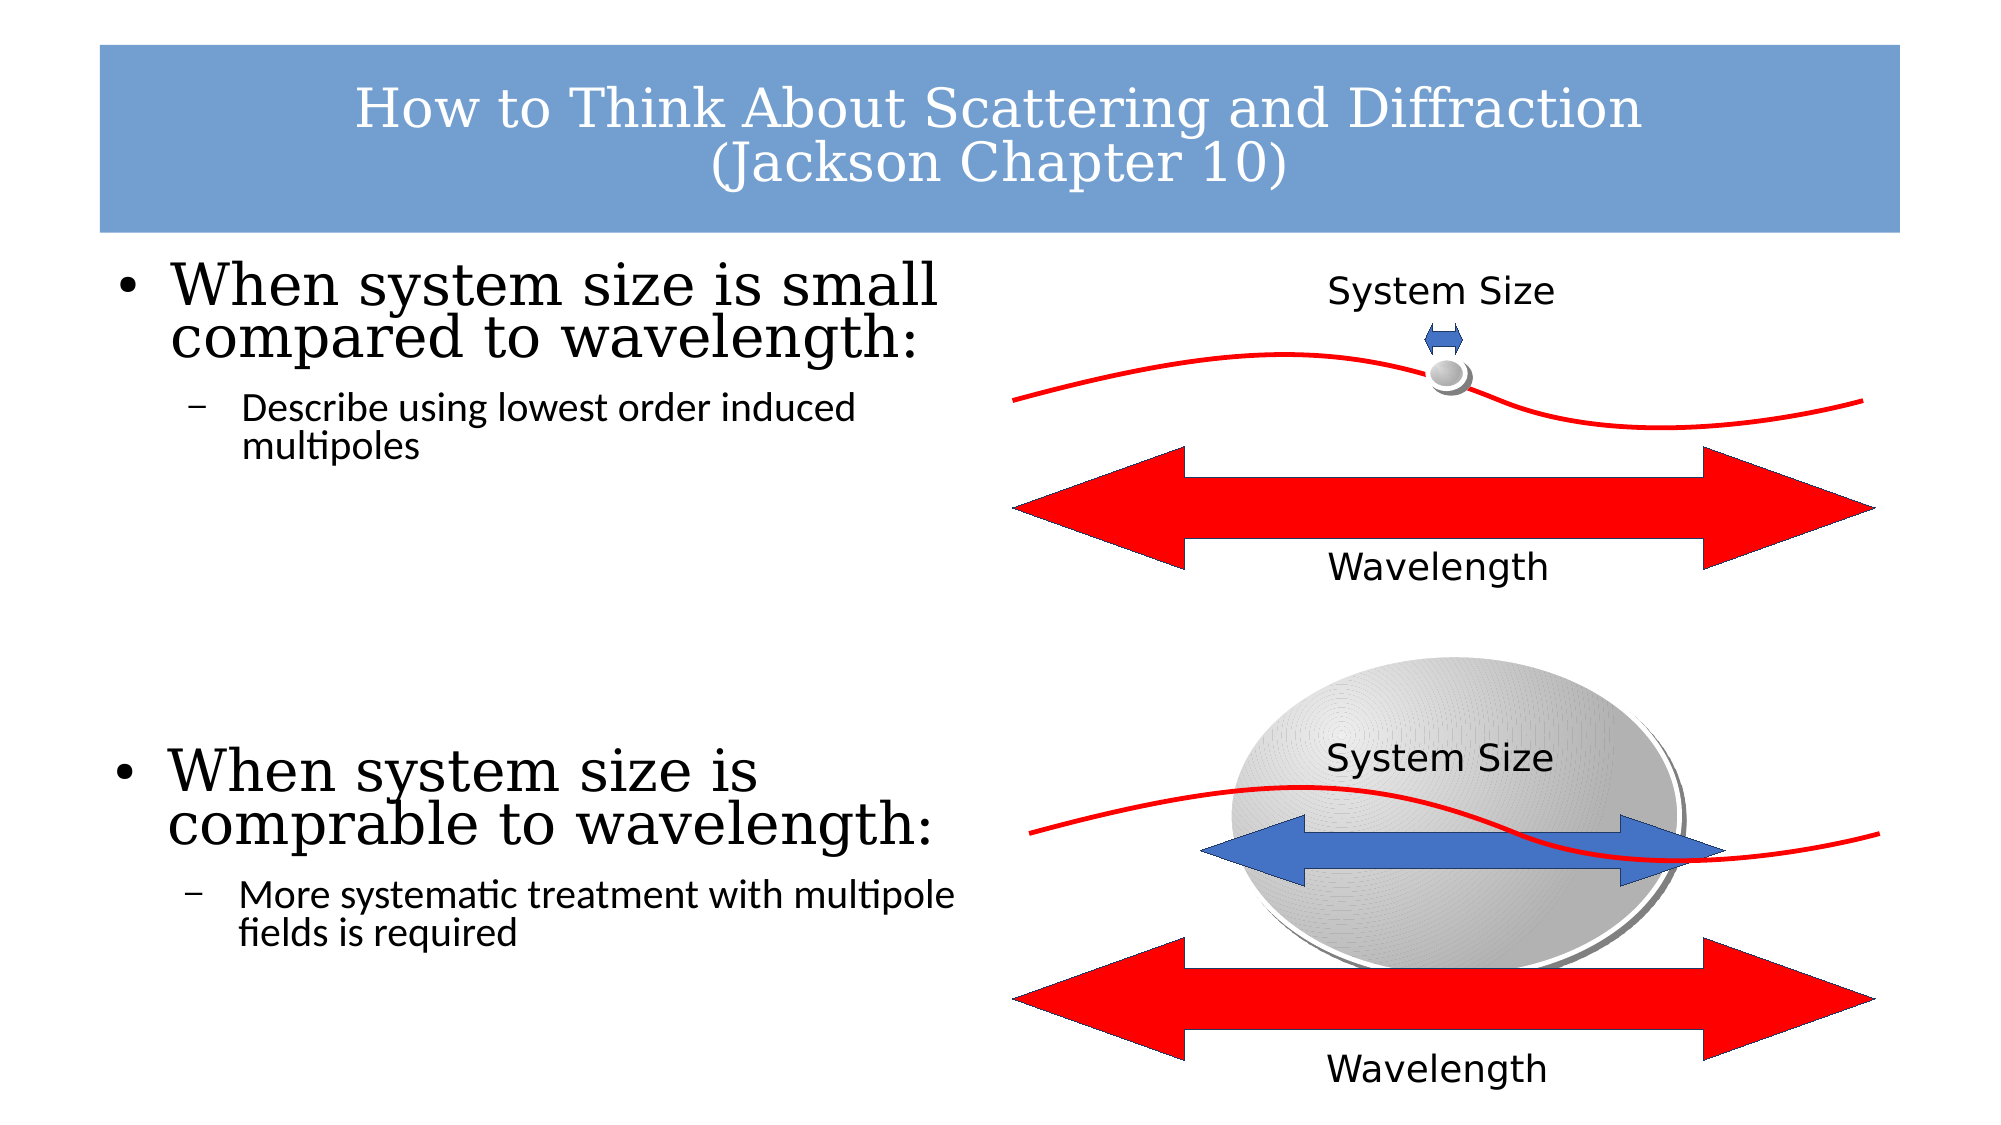

# How to Think About Scattering and Diffraction (Jackson Chapter 10)
System Size
When system size is small compared to wavelength:
Describe using lowest order induced multipoles
Wavelength
System Size
When system size is comprable to wavelength:
More systematic treatment with multipole fields is required
Wavelength